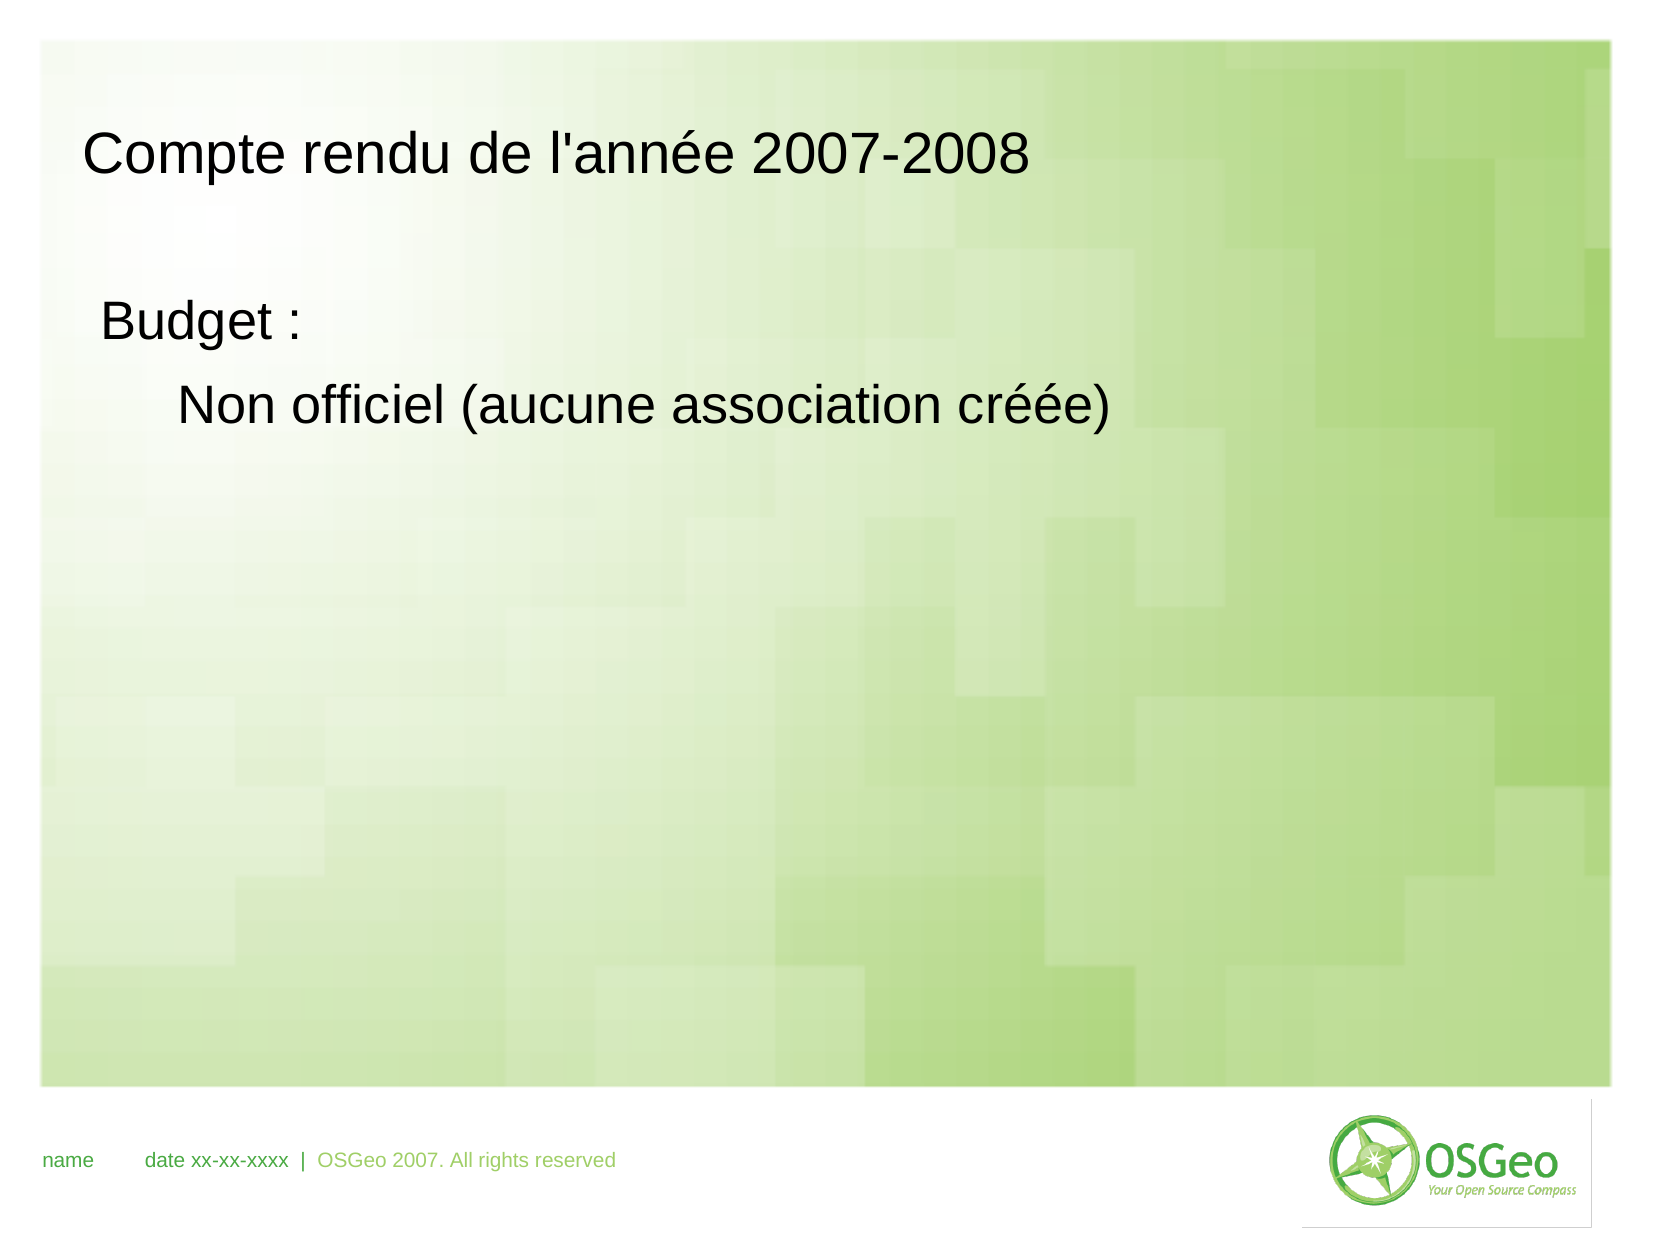

# Compte rendu de l'année 2007-2008
Budget :
Non officiel (aucune association créée)